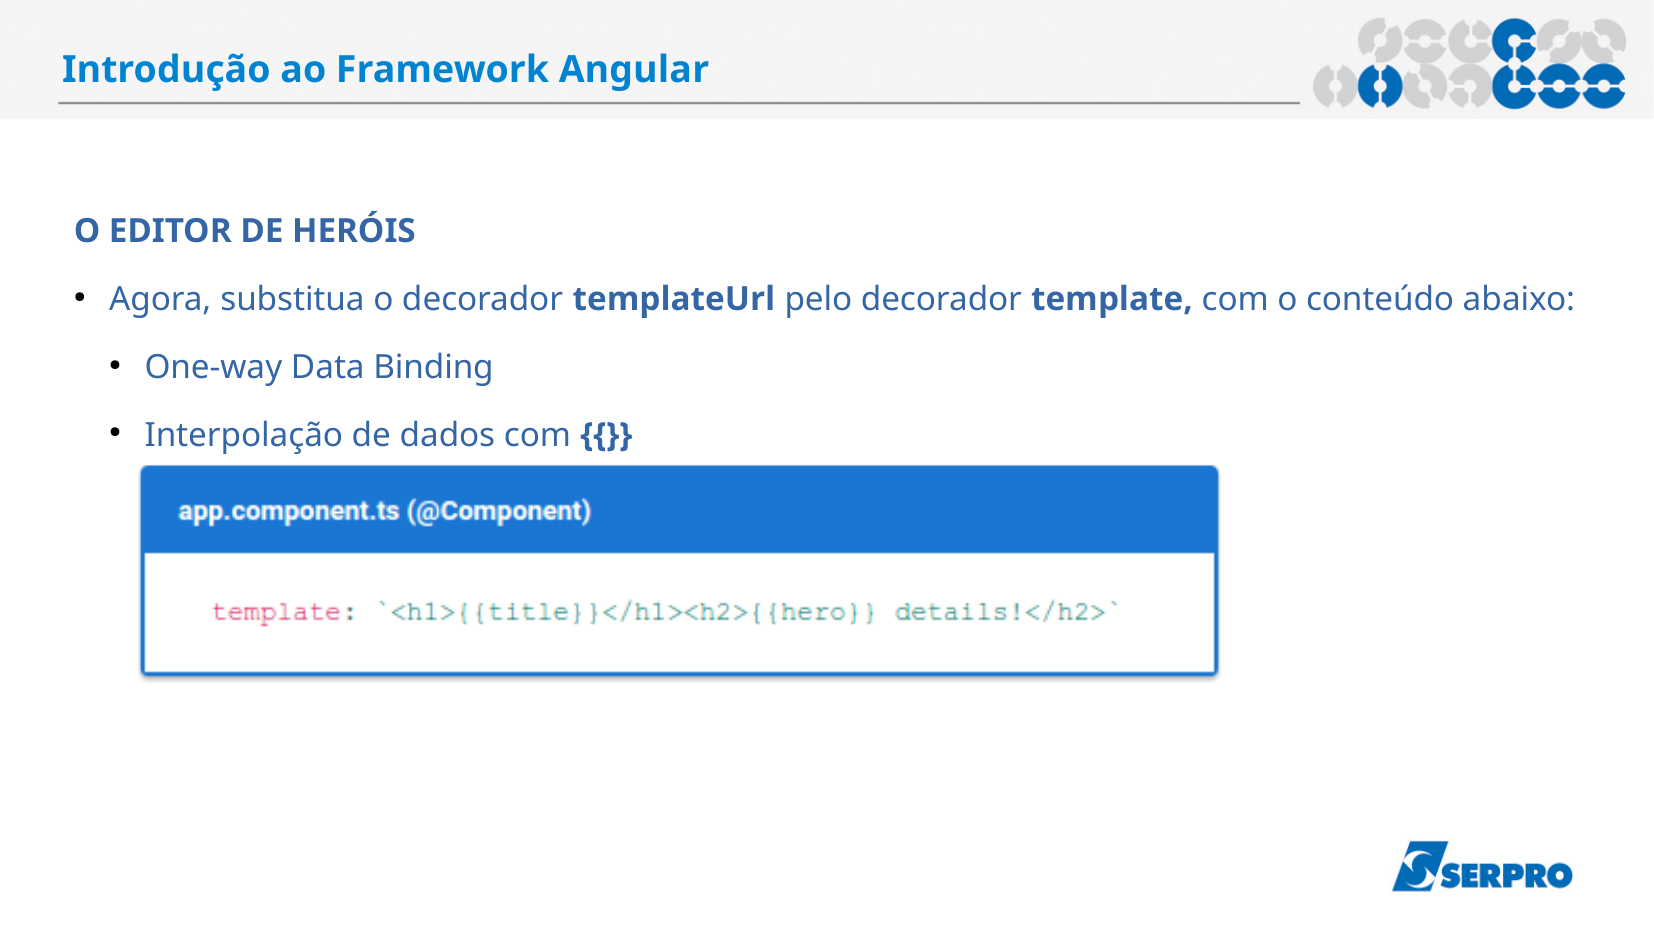

Introdução ao Framework Angular
O EDITOR DE HERÓIS
Agora, substitua o decorador templateUrl pelo decorador template, com o conteúdo abaixo:
One-way Data Binding
Interpolação de dados com {{}}